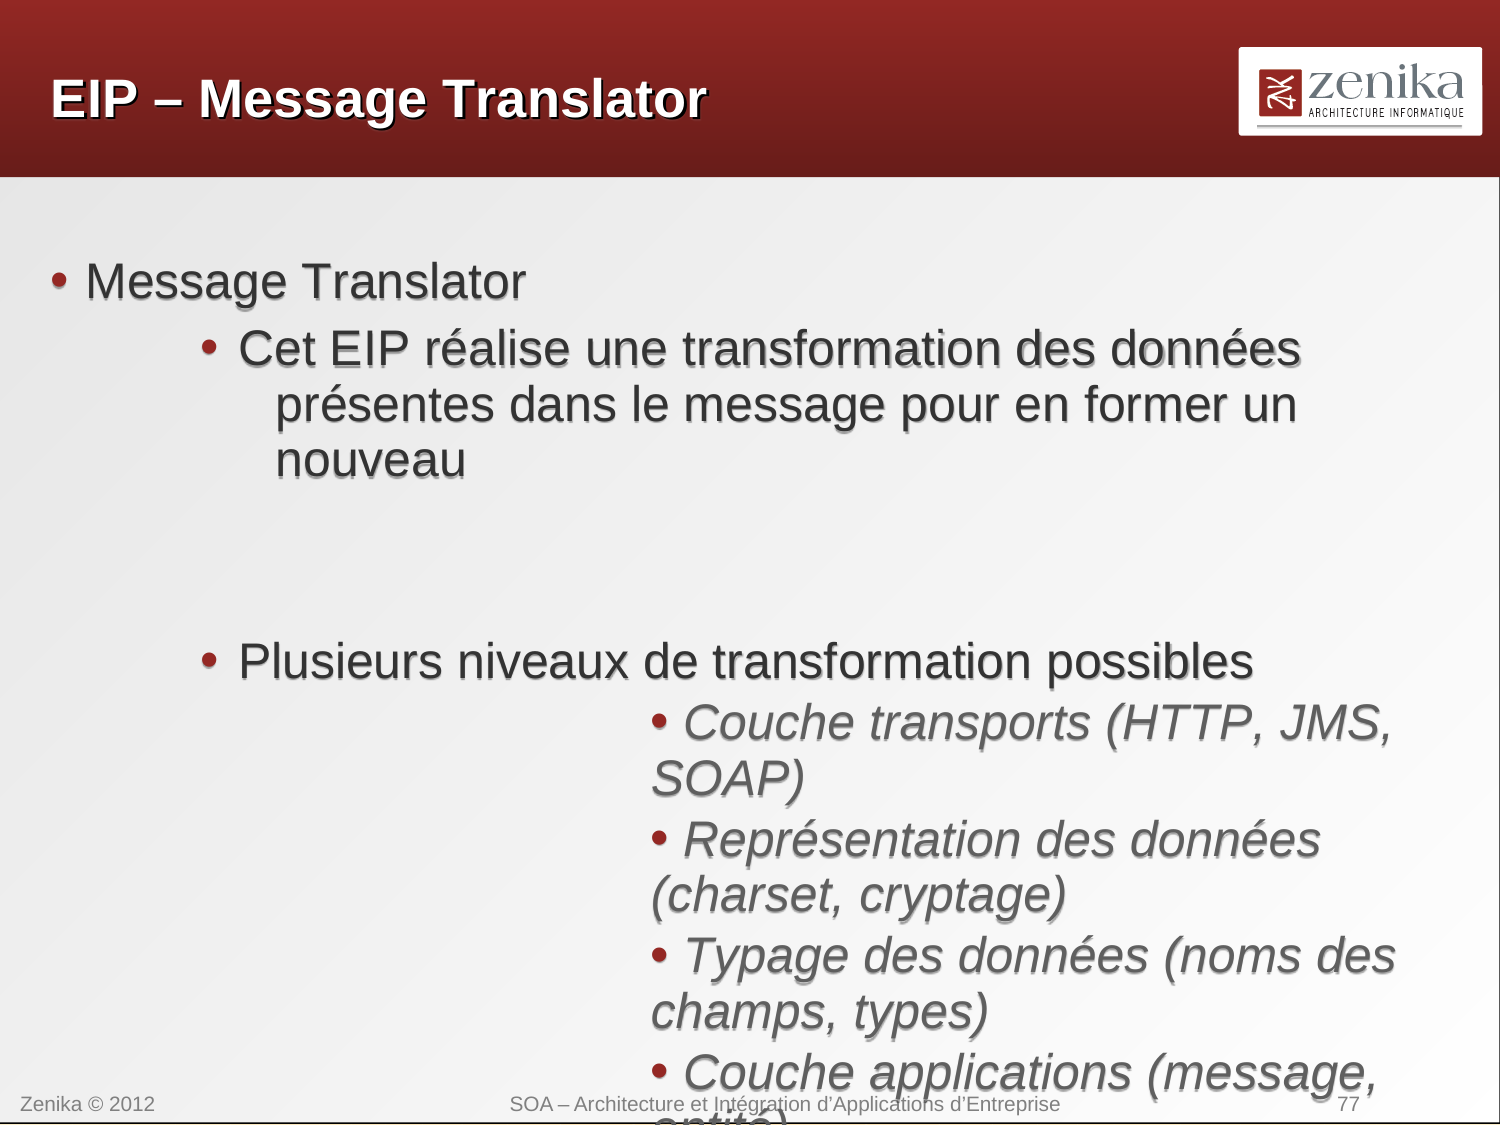

# EIP – Message Translator
Message Translator
Cet EIP réalise une transformation des données présentes dans le message pour en former un nouveau
Plusieurs niveaux de transformation possibles
 Couche transports (HTTP, JMS, SOAP)
 Représentation des données (charset, cryptage)
 Typage des données (noms des champs, types)
 Couche applications (message, entité)